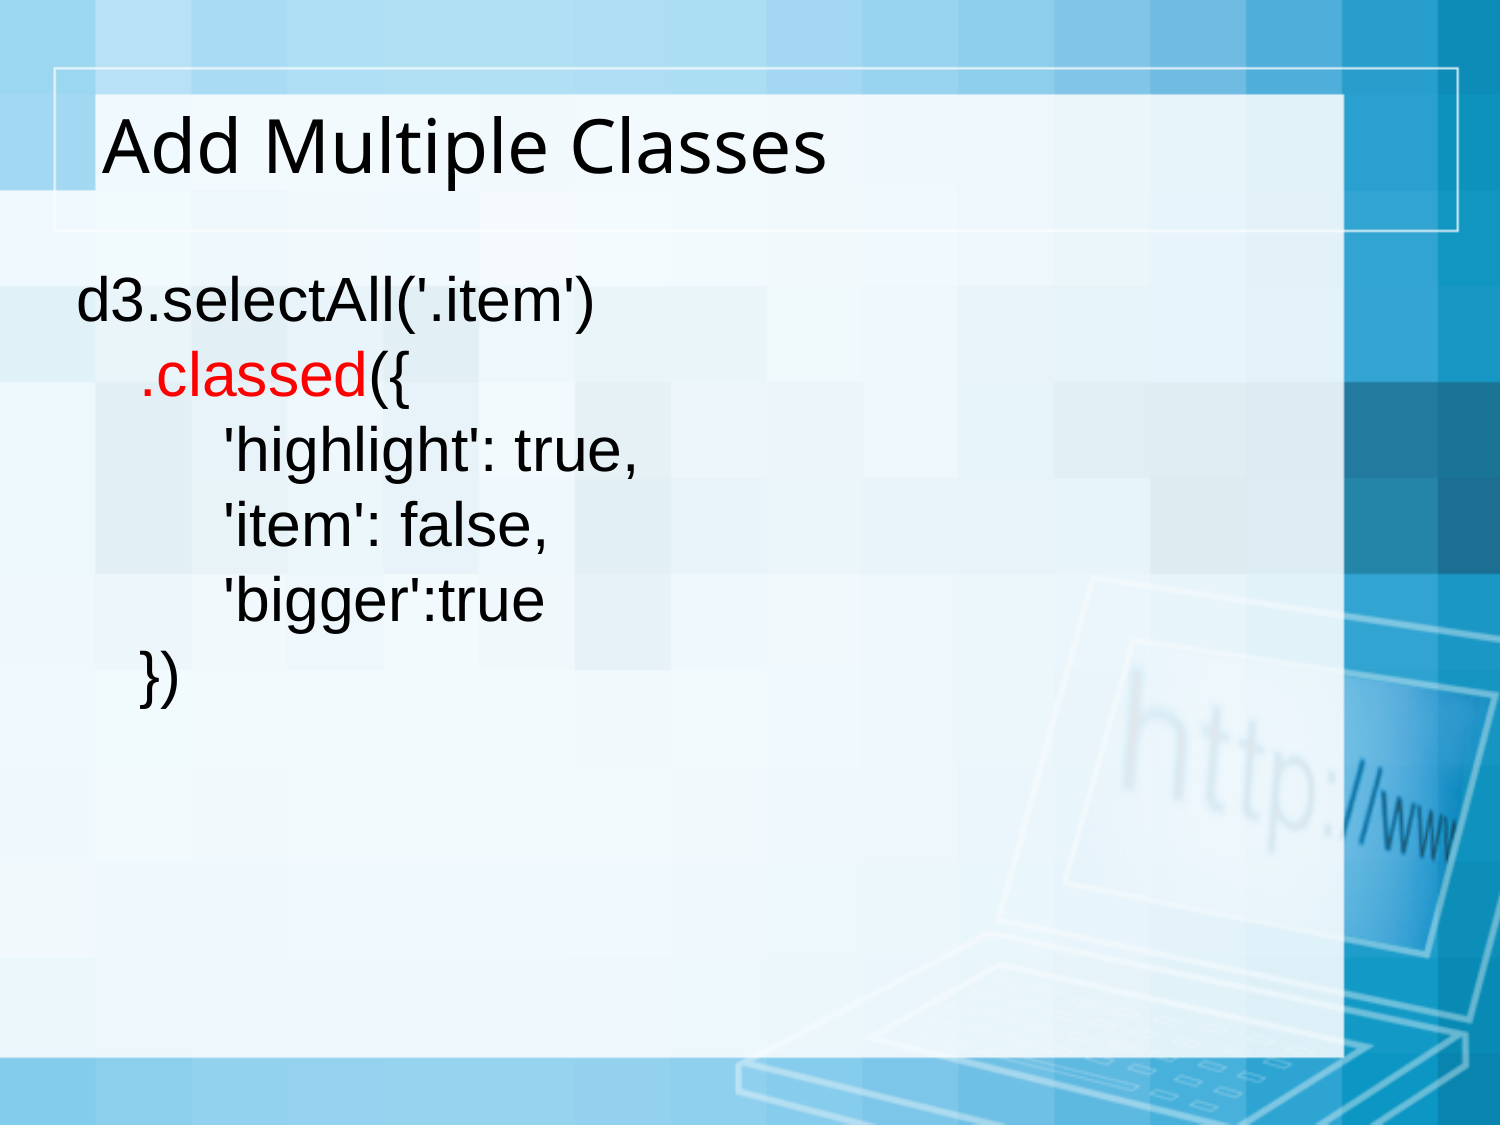

# Add Multiple Classes
d3.selectAll('.item')
.classed({
		'highlight': true,
		'item': false,
		'bigger':true
})